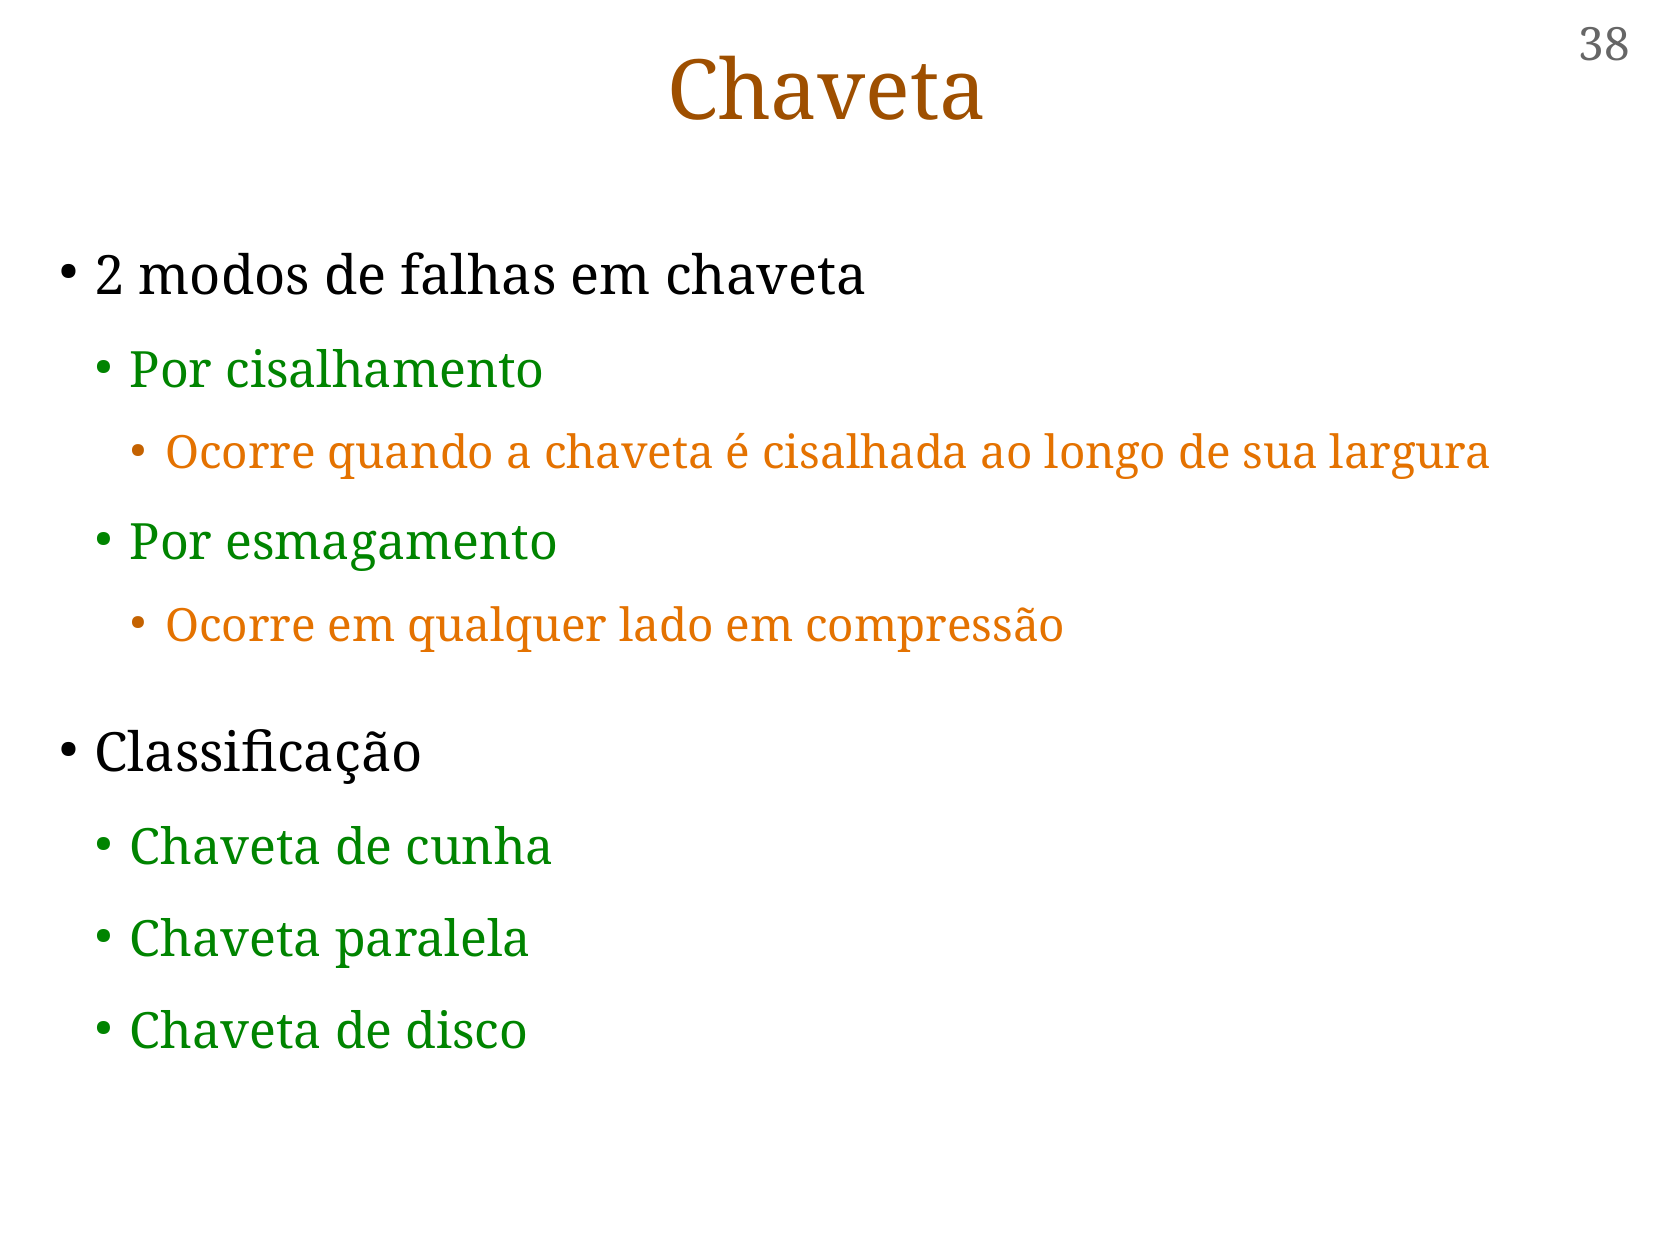

38
# Chaveta
2 modos de falhas em chaveta
Por cisalhamento
Ocorre quando a chaveta é cisalhada ao longo de sua largura
Por esmagamento
Ocorre em qualquer lado em compressão
Classificação
Chaveta de cunha
Chaveta paralela
Chaveta de disco